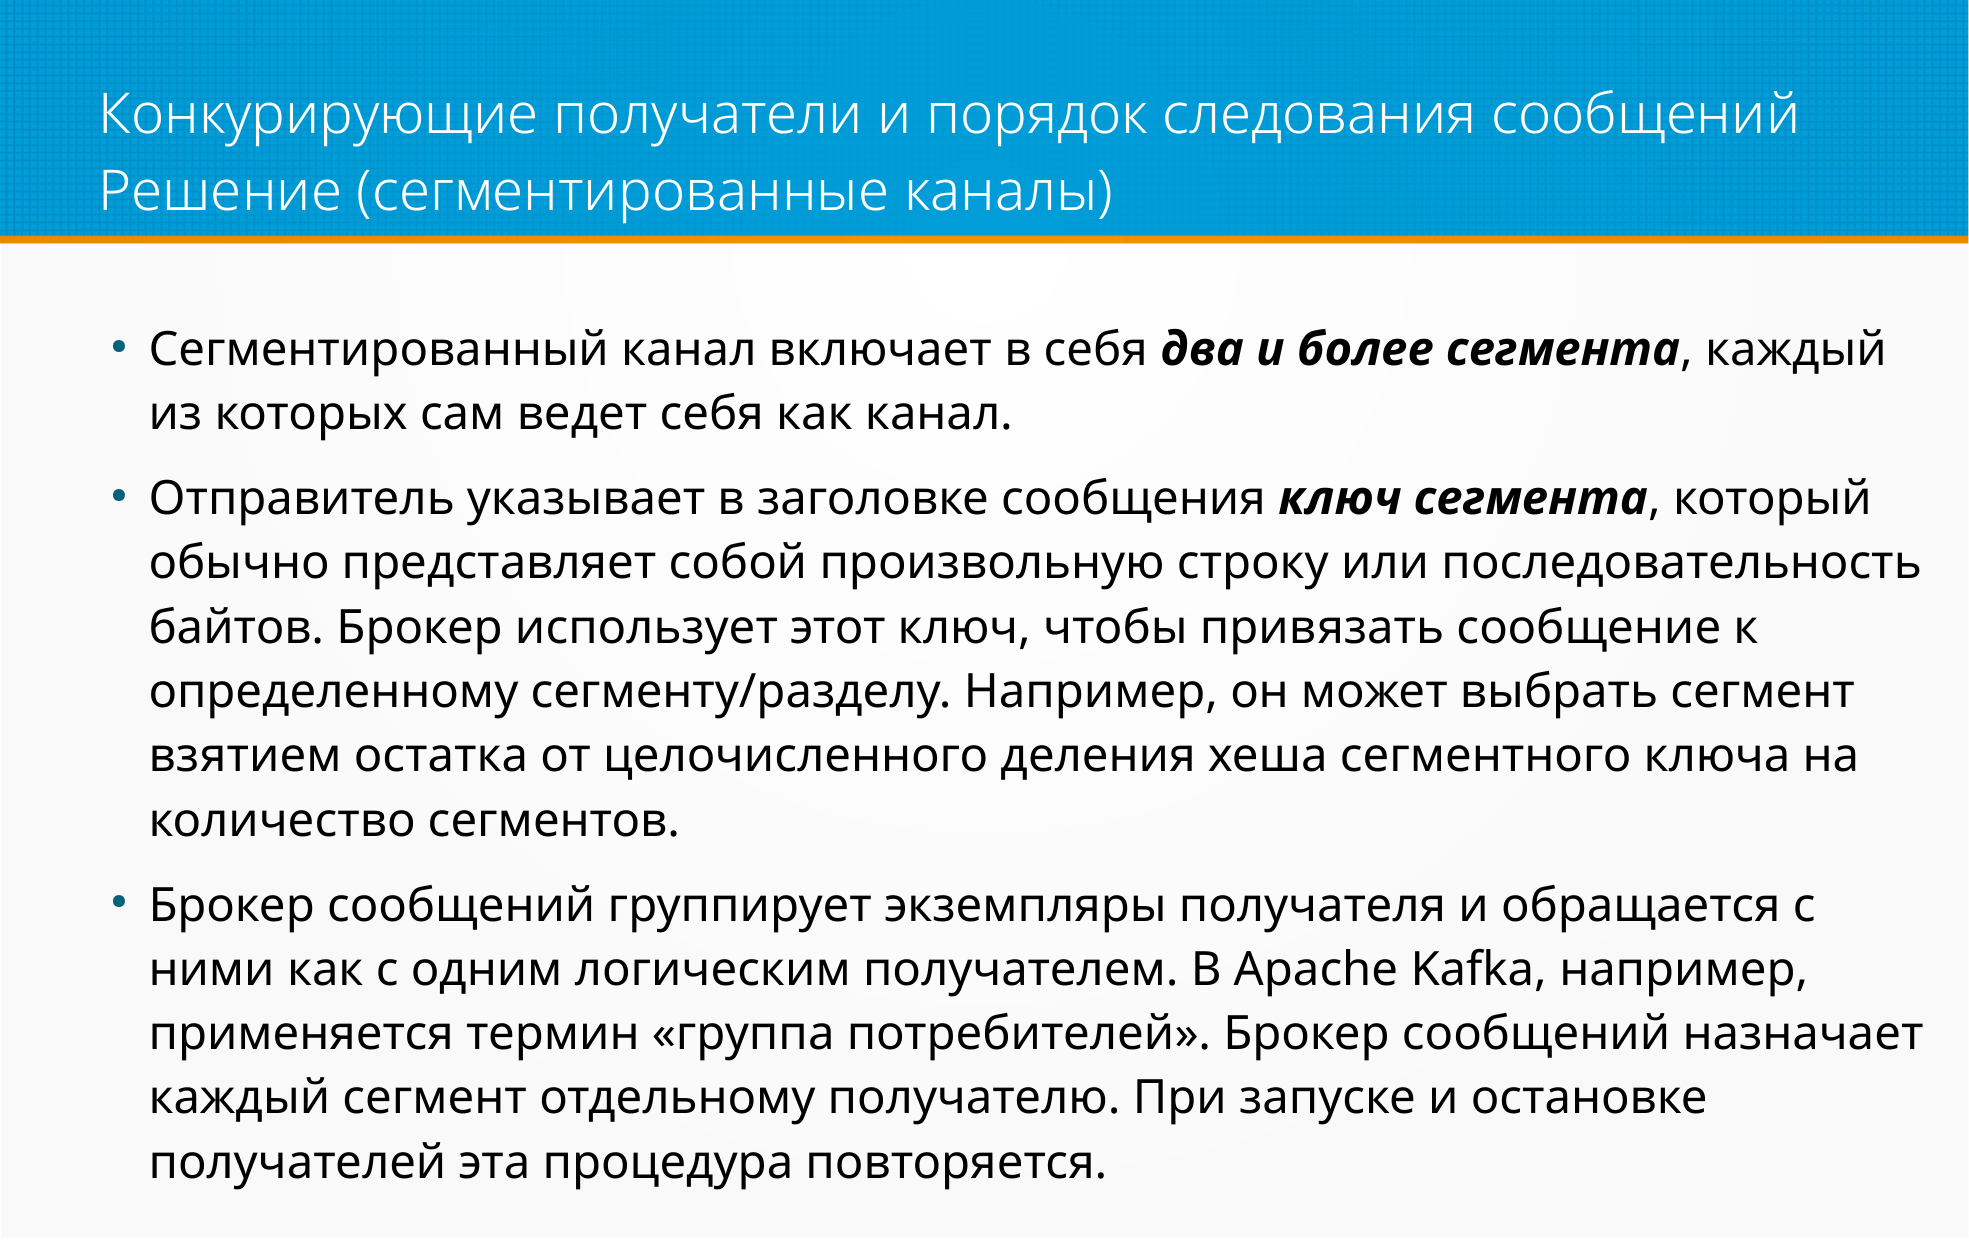

# Конкурирующие получатели и порядок следования сообщений Решение (сегментированные каналы)
Сегментированный канал включает в себя два и более сегмента, каждый из которых сам ведет себя как канал.
Отправитель указывает в заголовке сообщения ключ сегмента, который обычно представляет собой произвольную строку или последовательность байтов. Брокер использует этот ключ, чтобы привязать сообщение к определенному сегменту/разделу. Например, он может выбрать сегмент взятием остатка от целочисленного деления хеша сегментного ключа на количество сегментов.
Брокер сообщений группирует экземпляры получателя и обращается с ними как с одним логическим получателем. В Apache Kafka, например, применяется термин «группа потребителей». Брокер сообщений назначает каждый сегмент отдельному получателю. При запуске и остановке получателей эта процедура повторяется.